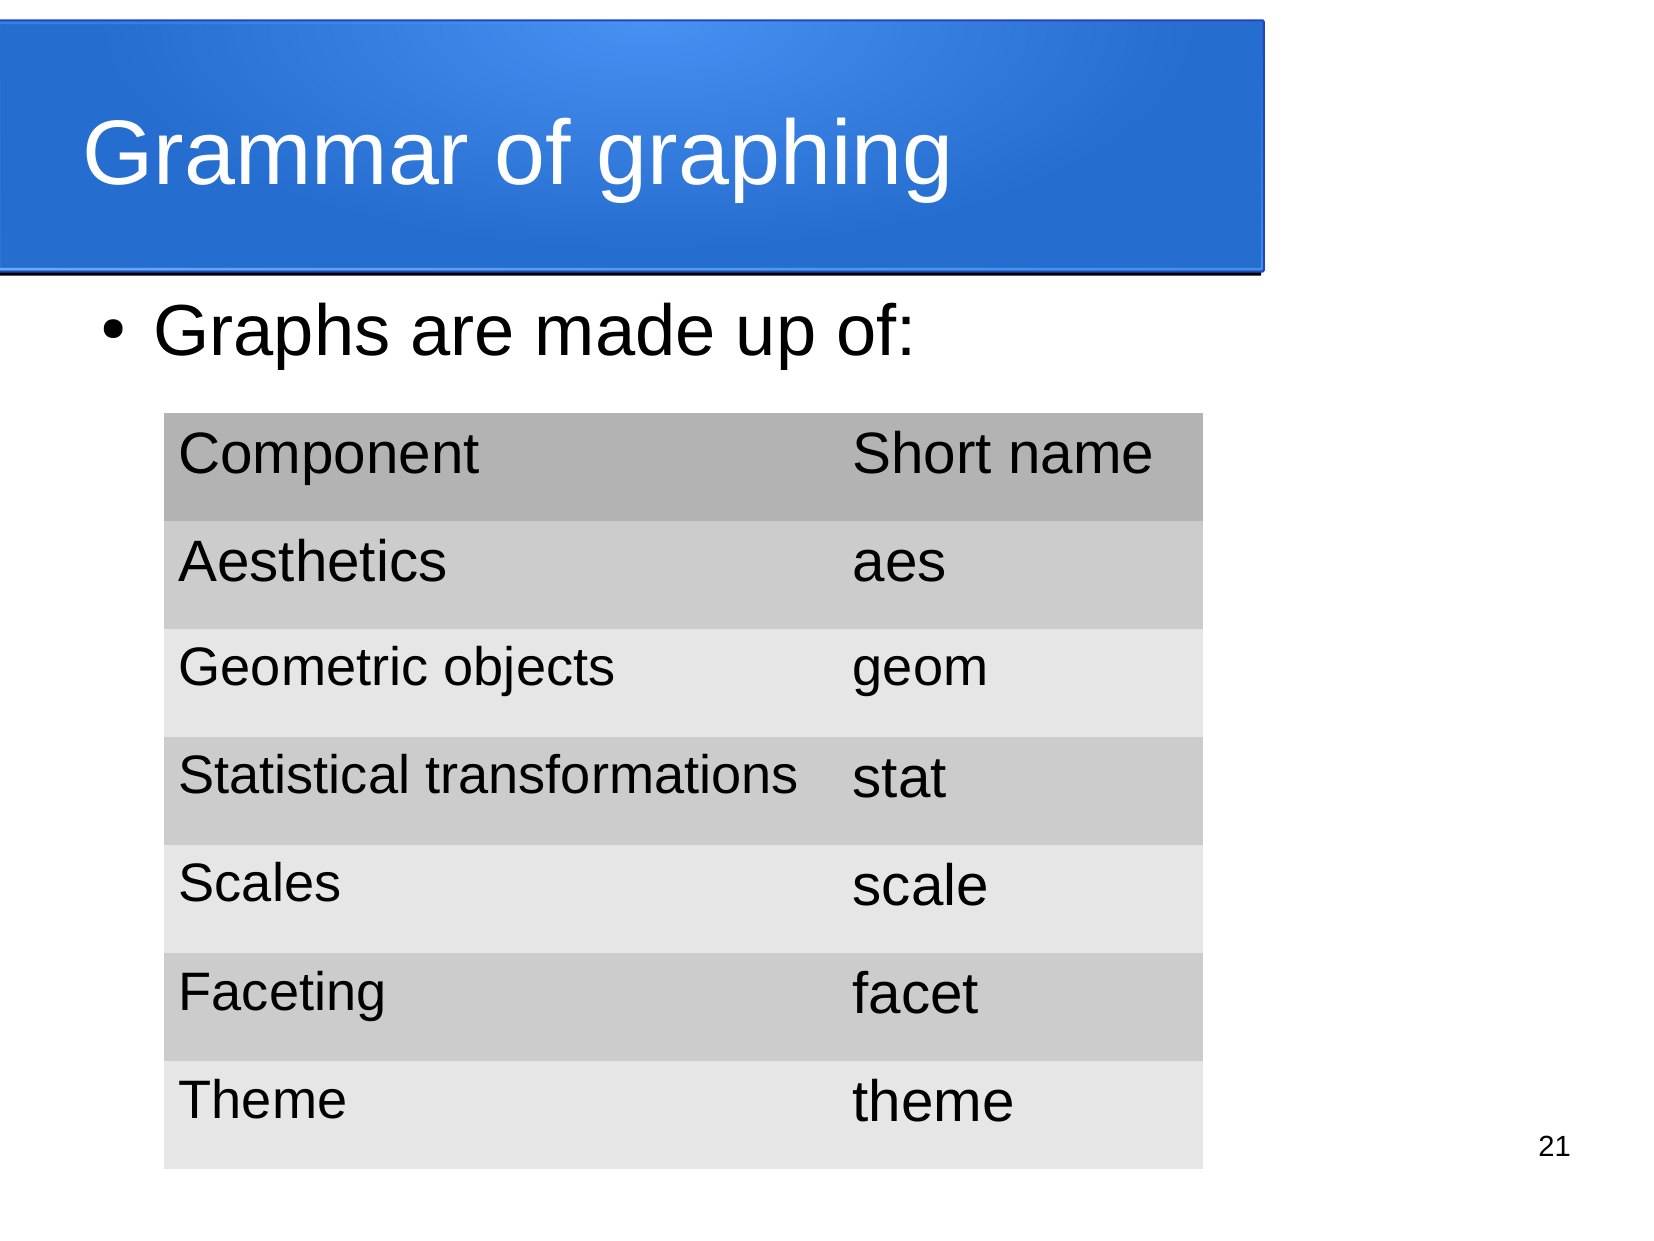

# Grammar of graphing
Graphs are made up of:
| Component | Short name |
| --- | --- |
| Aesthetics | aes |
| Geometric objects | geom |
| Statistical transformations | stat |
| Scales | scale |
| Faceting | facet |
| Theme | theme |
21